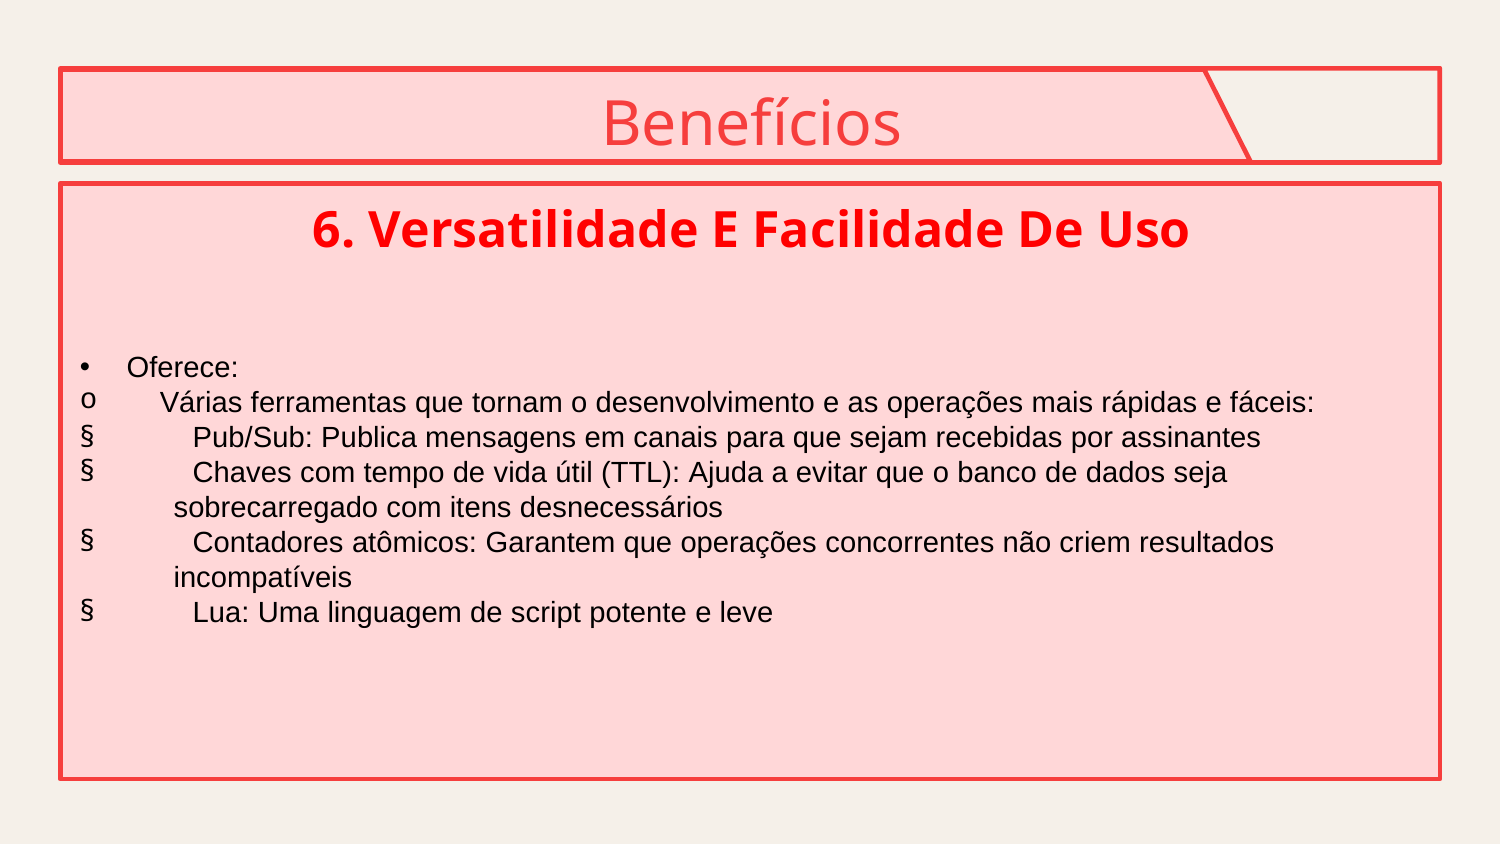

# Benefícios
6. Versatilidade E Facilidade De Uso
Oferece:
 Várias ferramentas que tornam o desenvolvimento e as operações mais rápidas e fáceis:
 Pub/Sub: Publica mensagens em canais para que sejam recebidas por assinantes
 Chaves com tempo de vida útil (TTL): Ajuda a evitar que o banco de dados seja sobrecarregado com itens desnecessários
 Contadores atômicos: Garantem que operações concorrentes não criem resultados incompatíveis
 Lua: Uma linguagem de script potente e leve